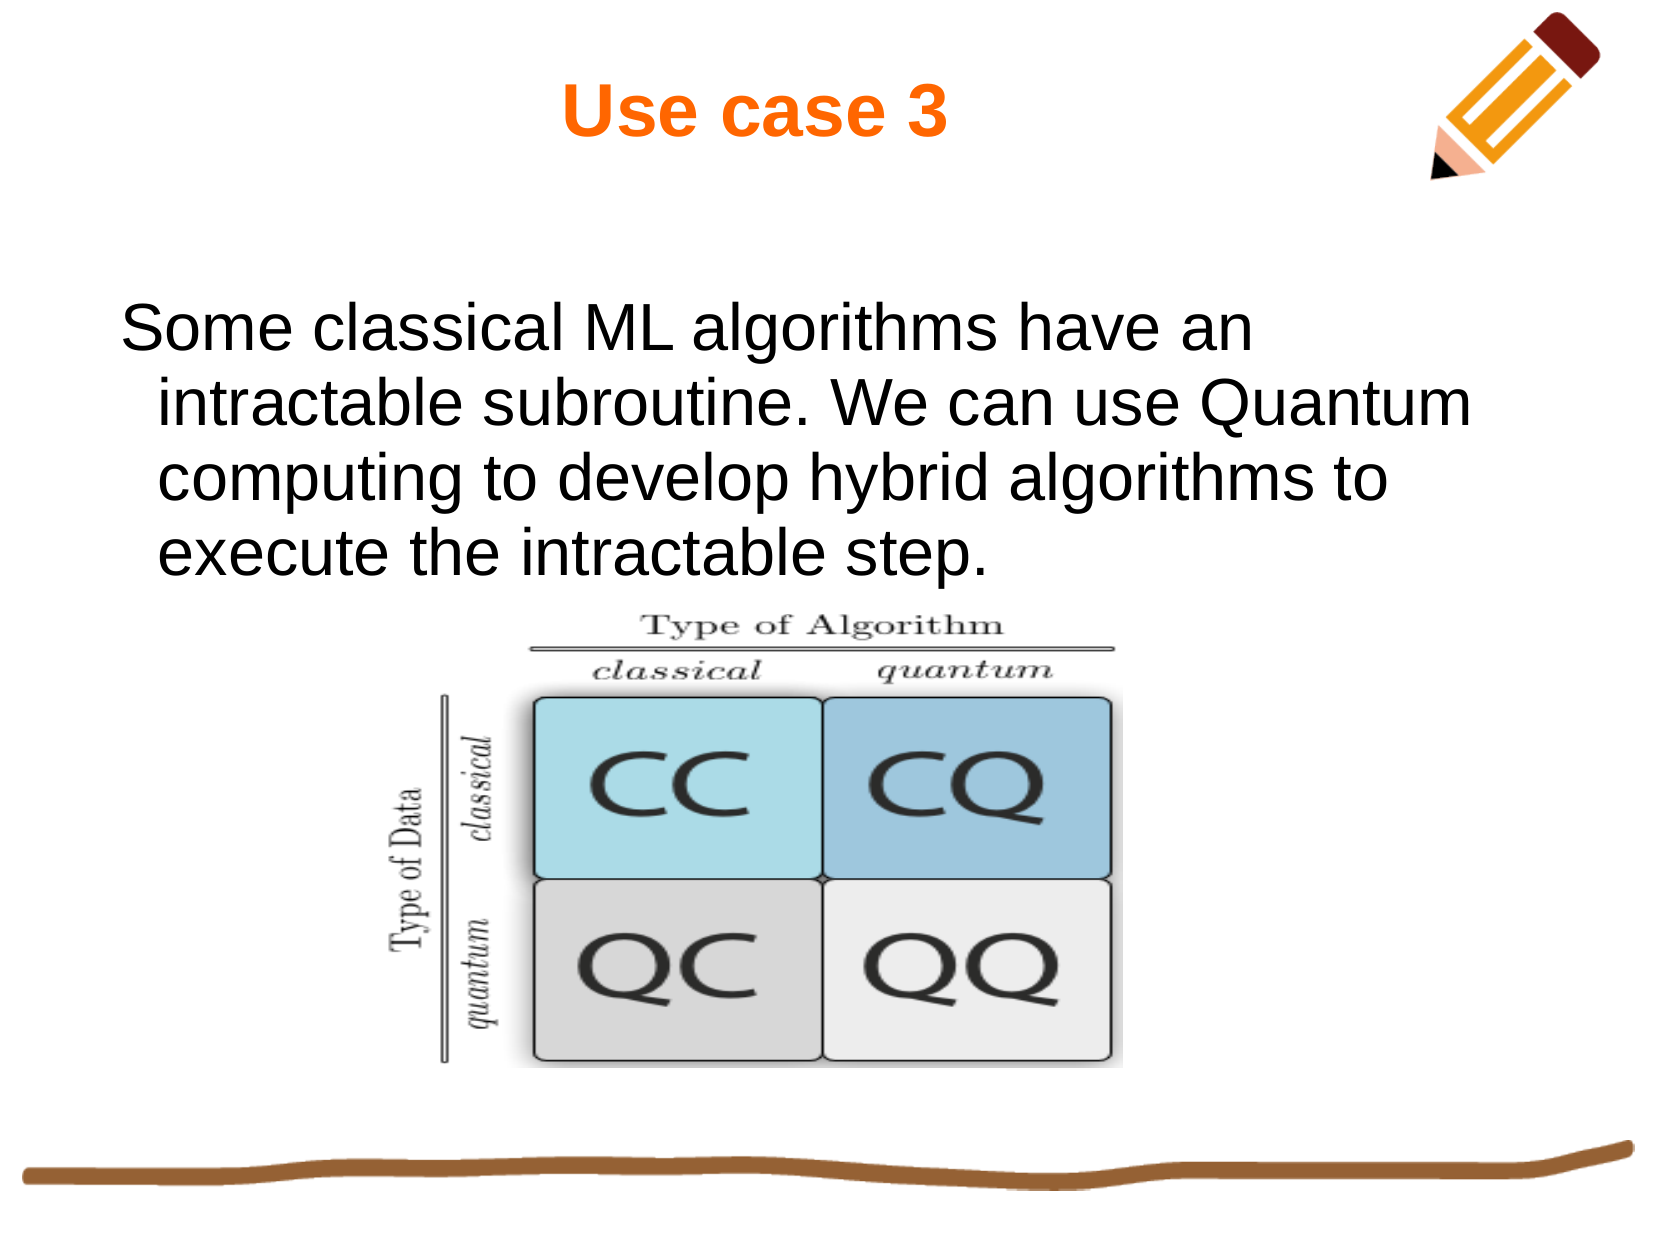

# Use case 3
Some classical ML algorithms have an intractable subroutine. We can use Quantum computing to develop hybrid algorithms to execute the intractable step.